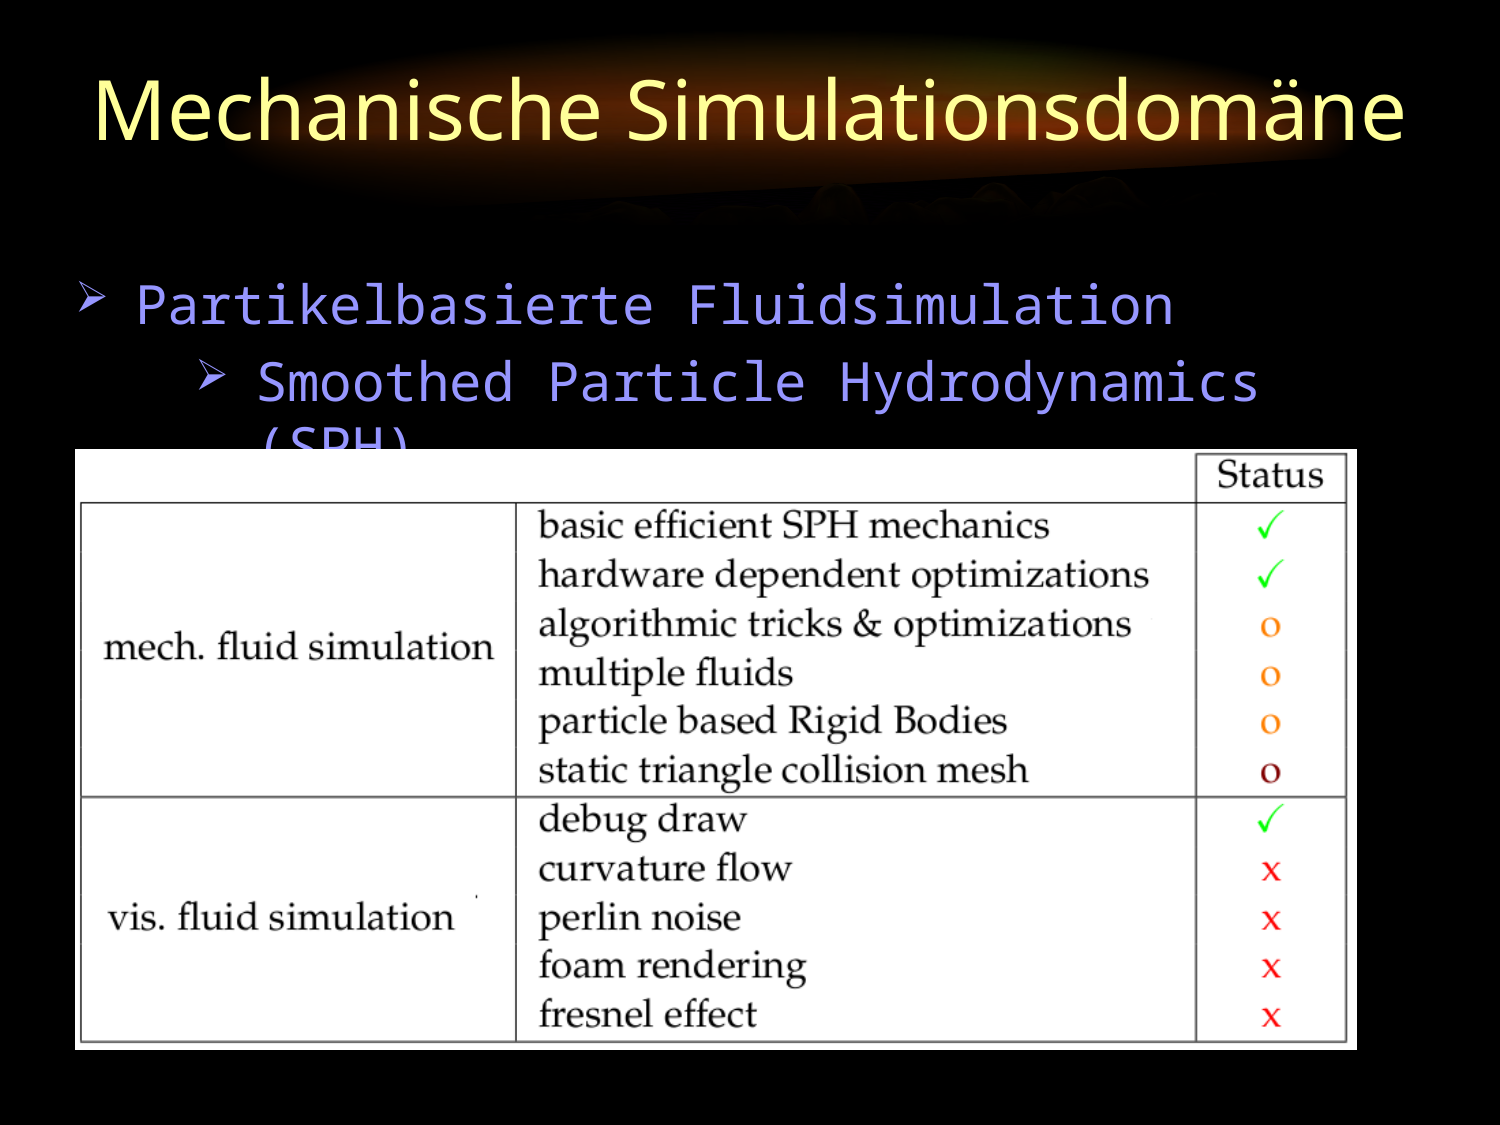

Mechanische Simulationsdomäne
Partikelbasierte Fluidsimulation
Smoothed Particle Hydrodynamics (SPH)